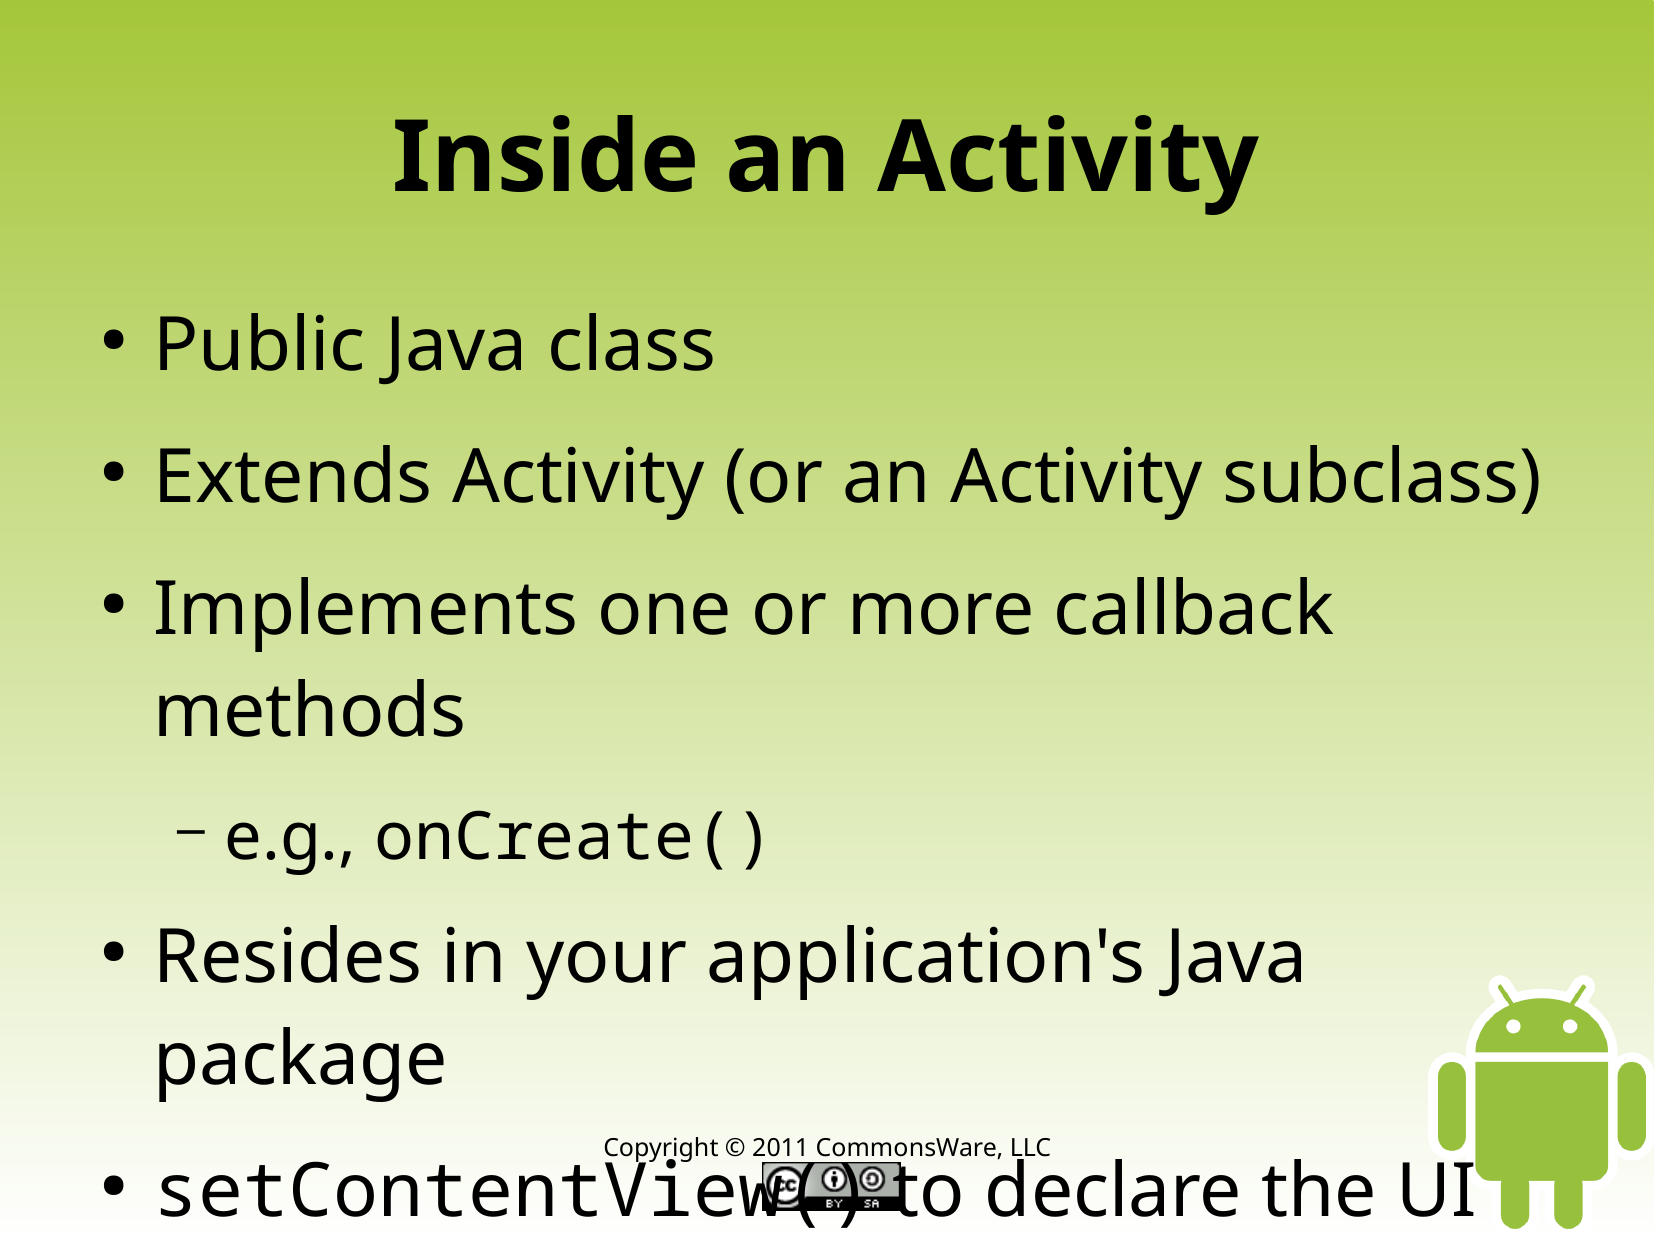

# Inside an Activity
Public Java class
Extends Activity (or an Activity subclass)
Implements one or more callback methods
e.g., onCreate()
Resides in your application's Java package
setContentView() to declare the UI
Usually supply a layout XML file